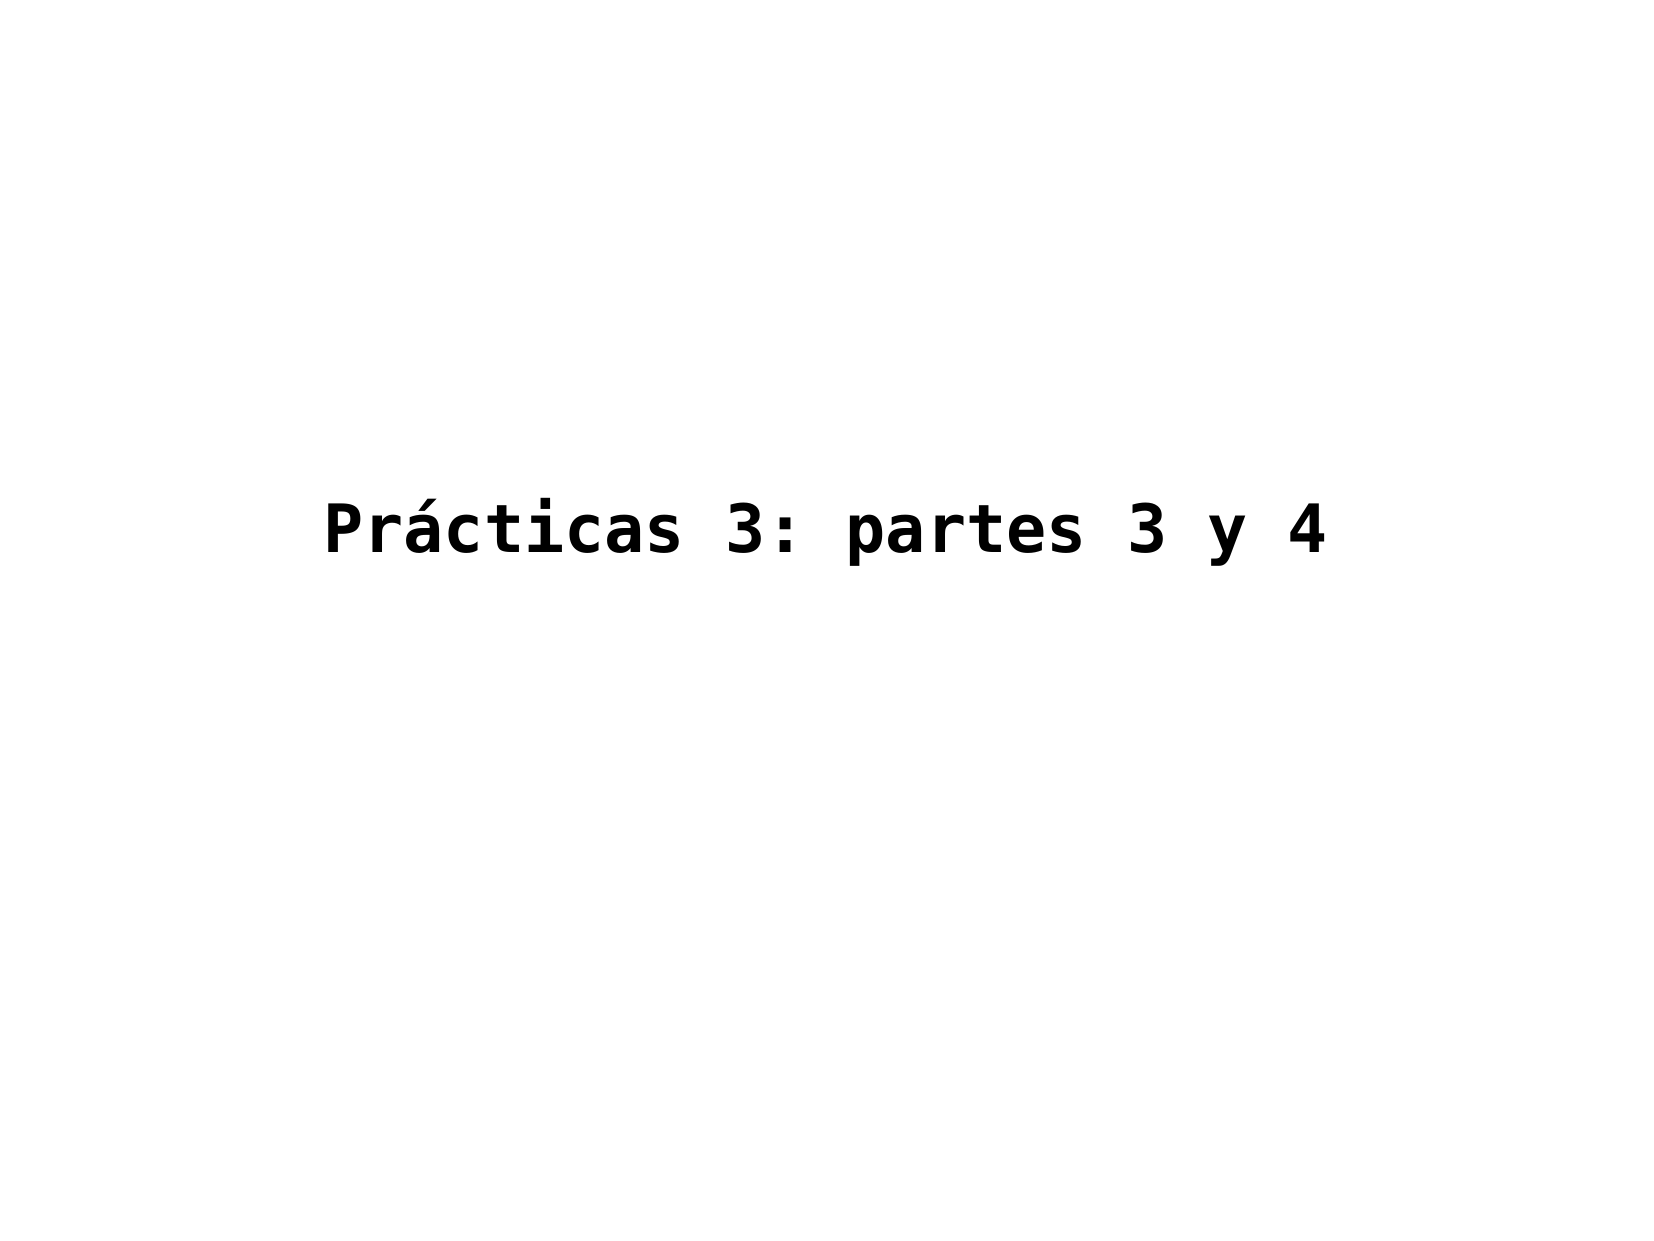

# Prácticas 3: partes 3 y 4